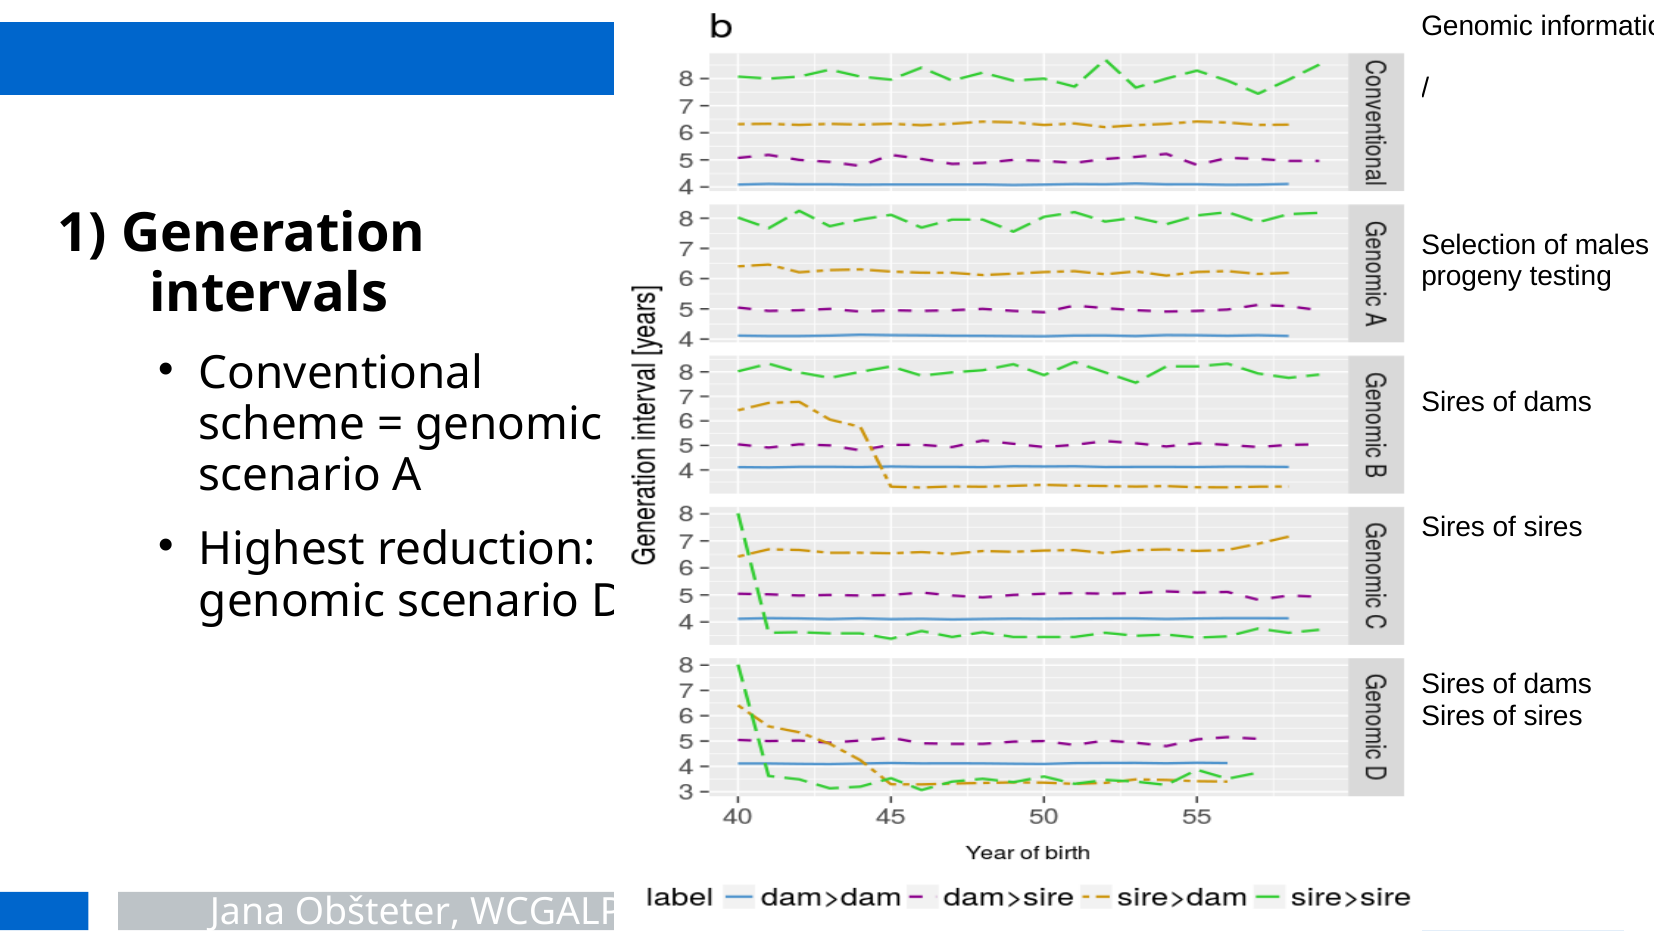

Genomic information:
/
Selection of males for progeny testing
Sires of dams
Sires of sires
Sires of dams
Sires of sires
# 1) Generation intervals
Conventional scheme = genomic scenario A
Highest reduction: genomic scenario D